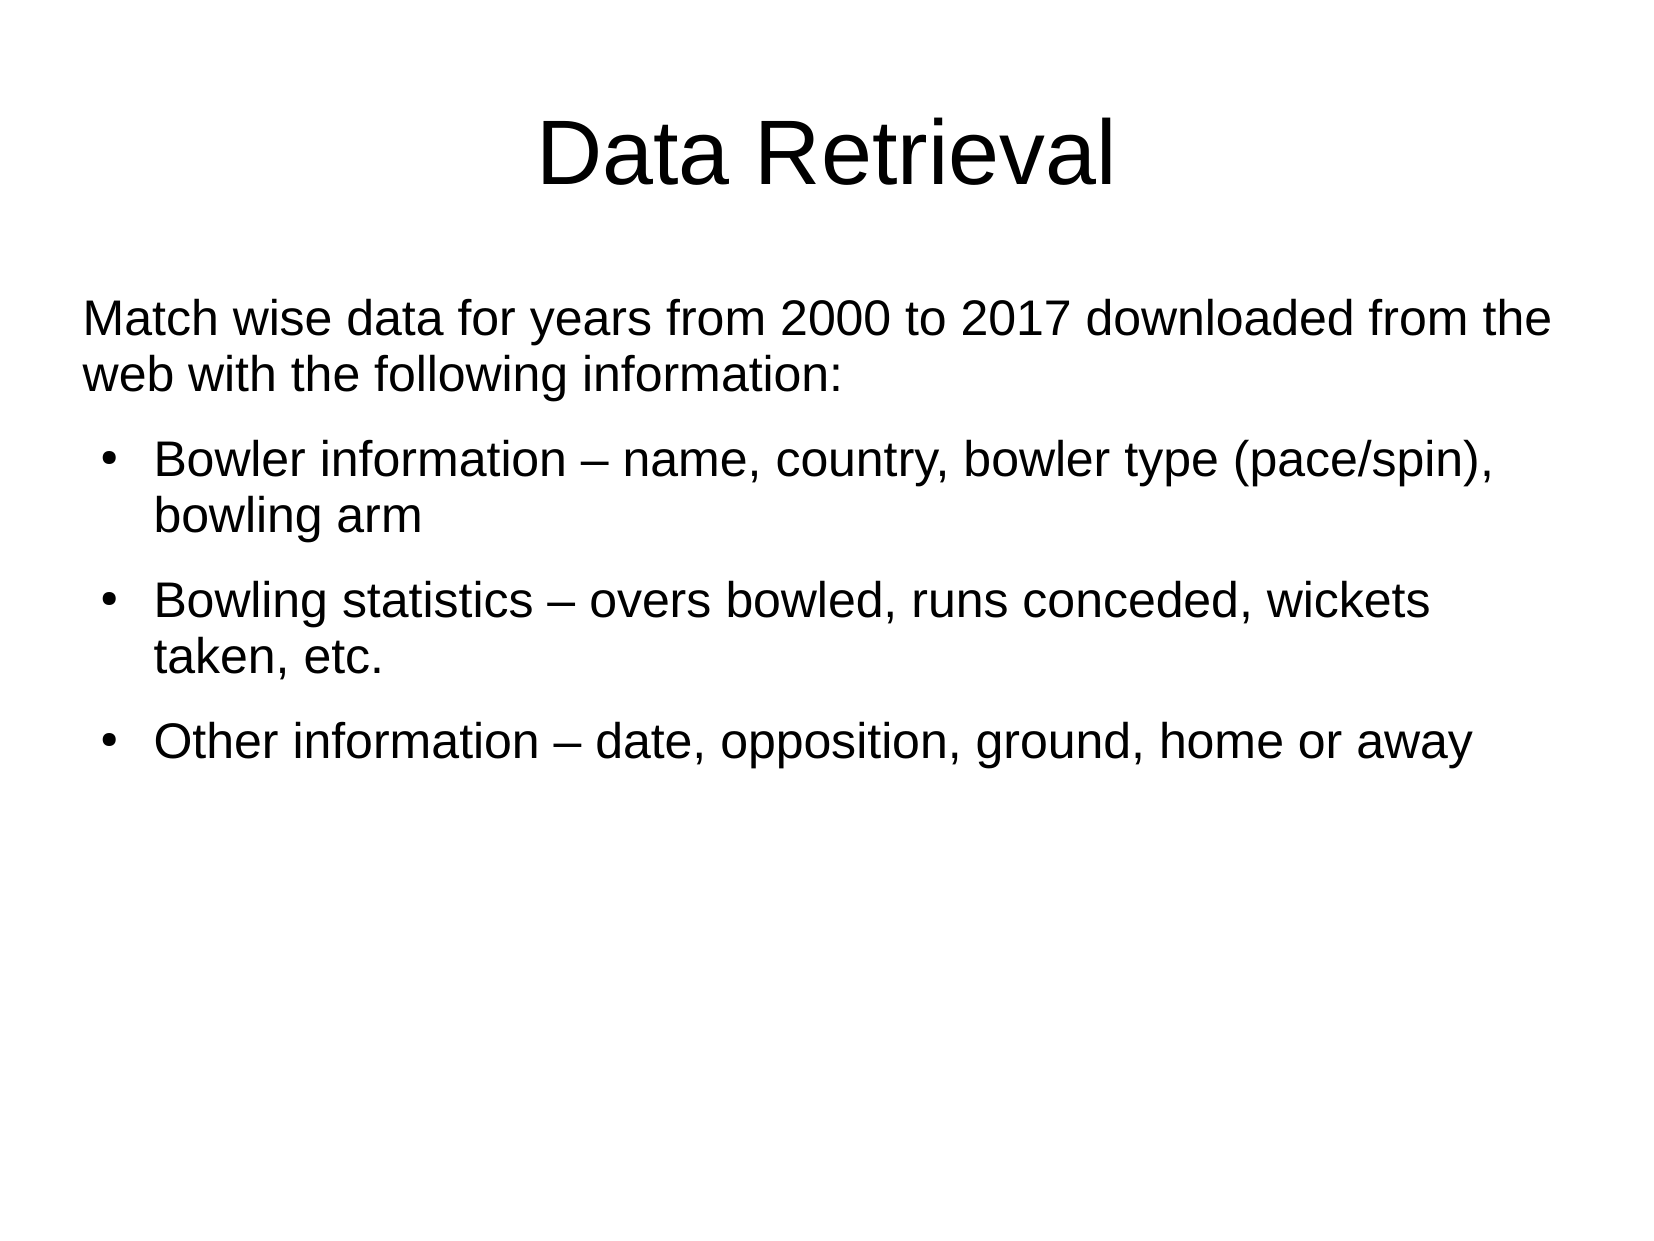

# Data Retrieval
Match wise data for years from 2000 to 2017 downloaded from the web with the following information:
Bowler information – name, country, bowler type (pace/spin), bowling arm
Bowling statistics – overs bowled, runs conceded, wickets taken, etc.
Other information – date, opposition, ground, home or away